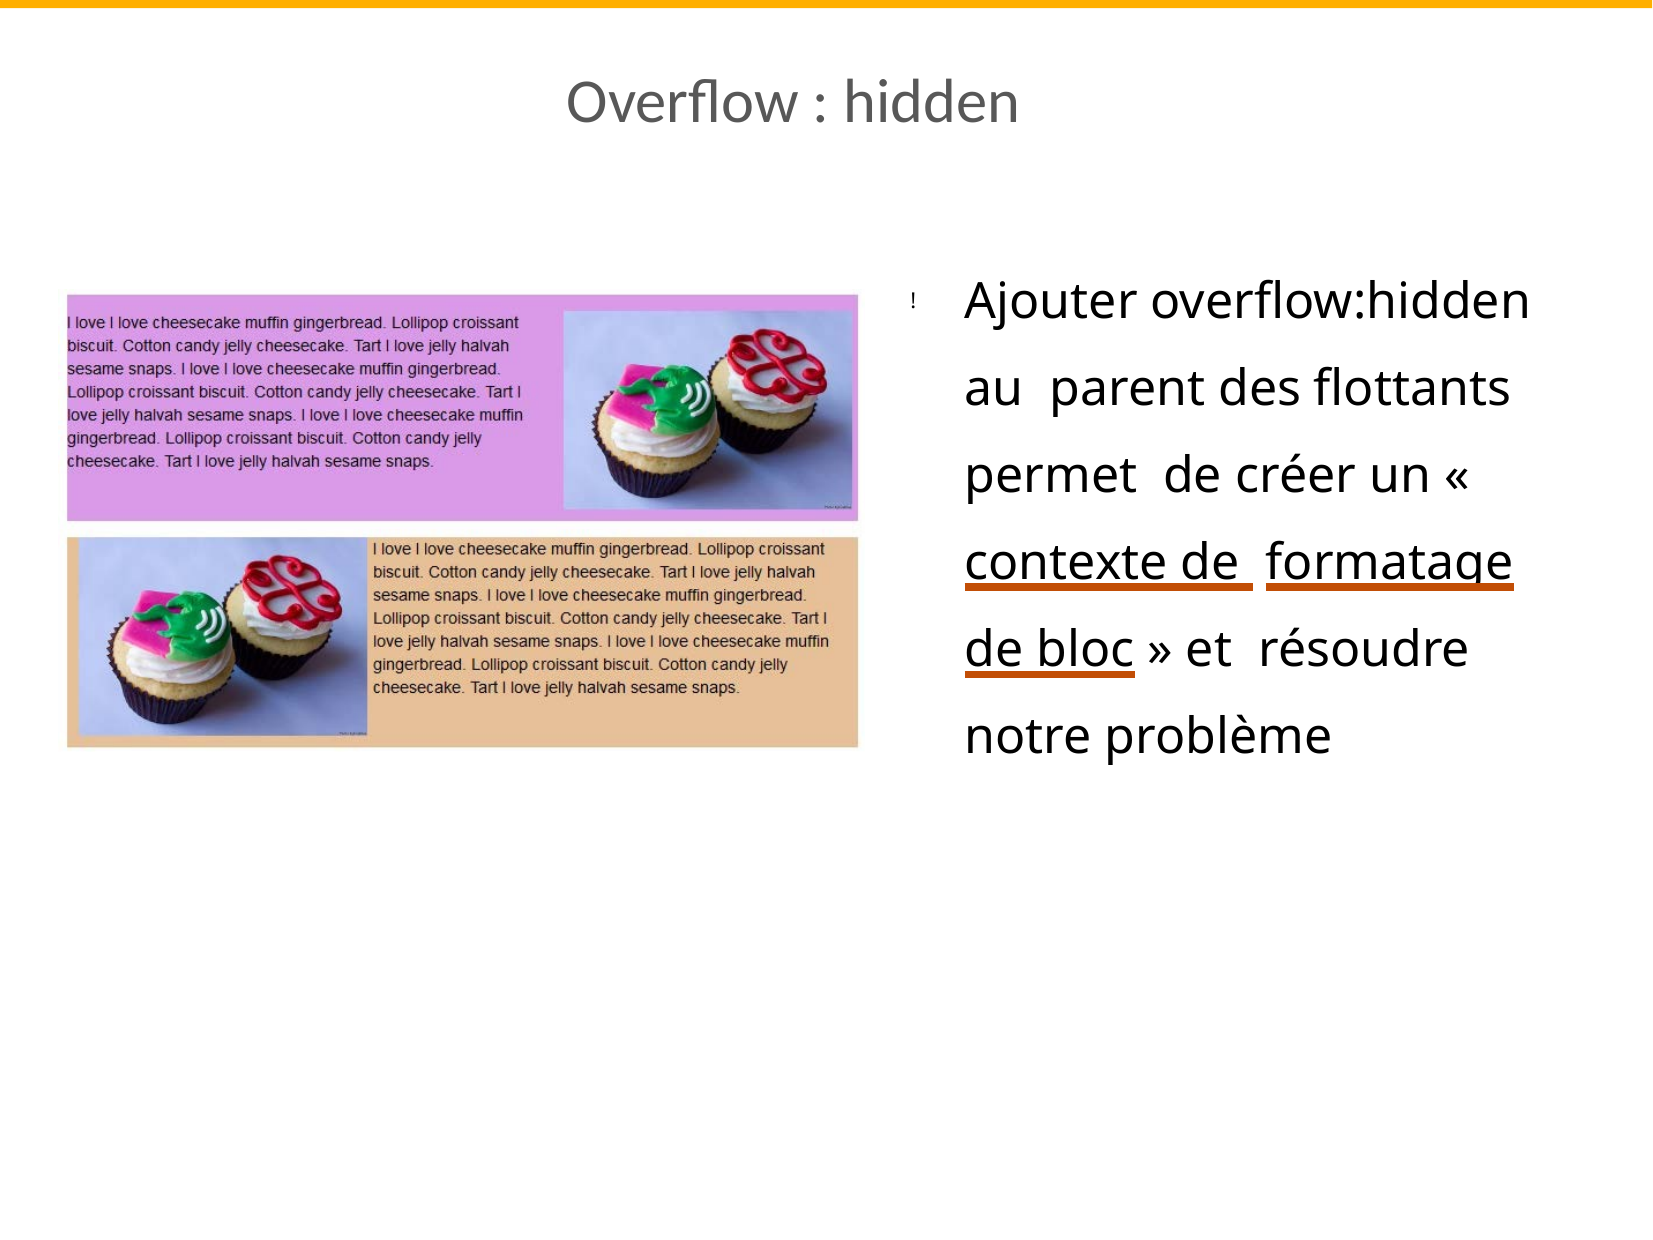

# Overflow : hidden
Ajouter overflow:hidden au parent des flottants permet de créer un « contexte de formatage de bloc » et résoudre notre problème
!